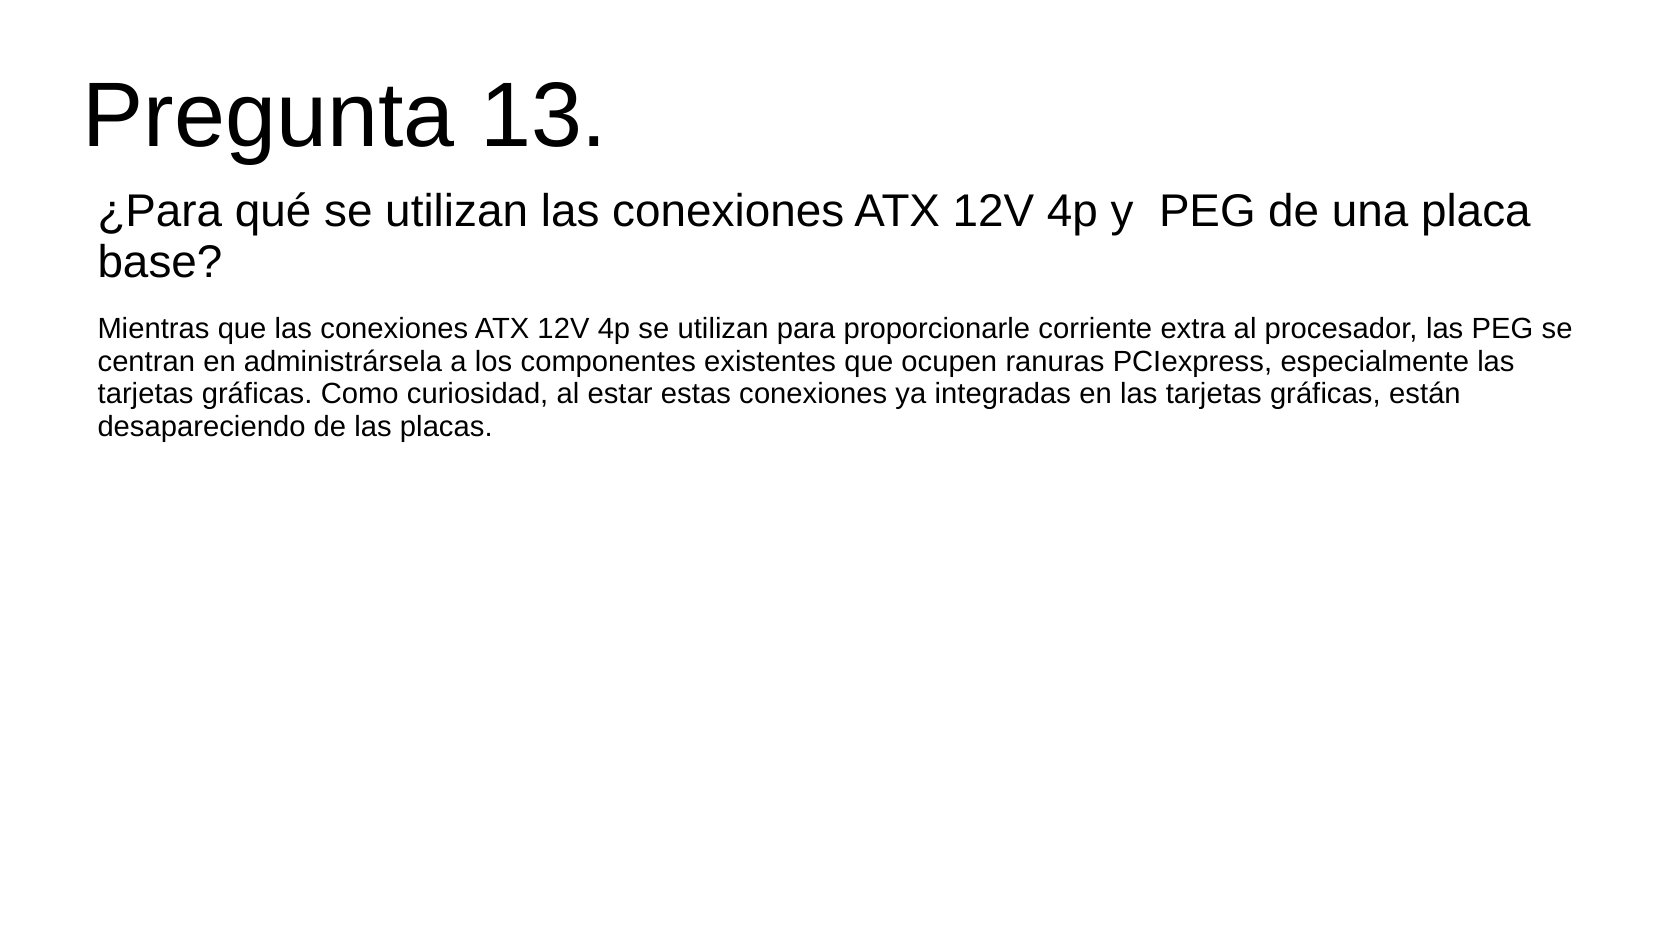

# Pregunta 13.
¿Para qué se utilizan las conexiones ATX 12V 4p y PEG de una placa base?
Mientras que las conexiones ATX 12V 4p se utilizan para proporcionarle corriente extra al procesador, las PEG se centran en administrársela a los componentes existentes que ocupen ranuras PCIexpress, especialmente las tarjetas gráficas. Como curiosidad, al estar estas conexiones ya integradas en las tarjetas gráficas, están desapareciendo de las placas.